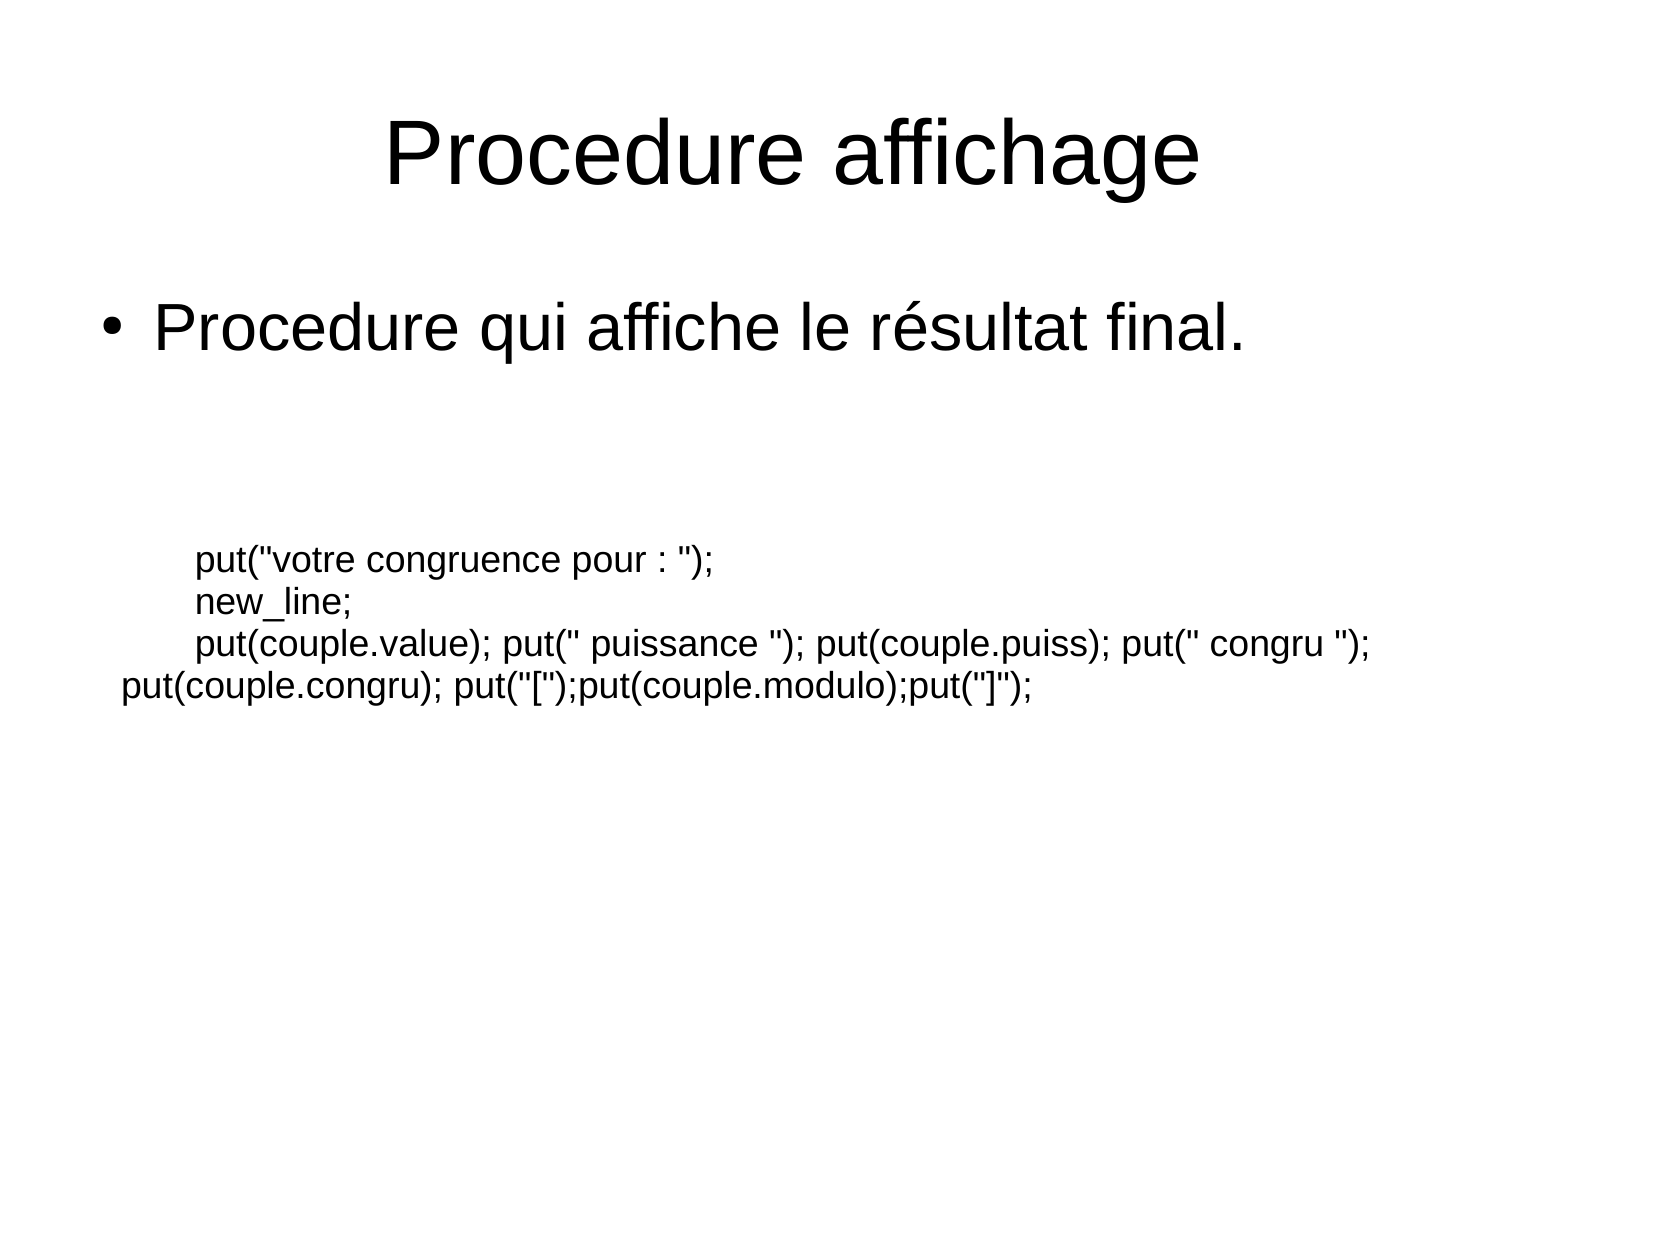

# Procedure affichage
Procedure qui affiche le résultat final.
	put("votre congruence pour : ");
	new_line;
	put(couple.value); put(" puissance "); put(couple.puiss); put(" congru "); put(couple.congru); put("[");put(couple.modulo);put("]");